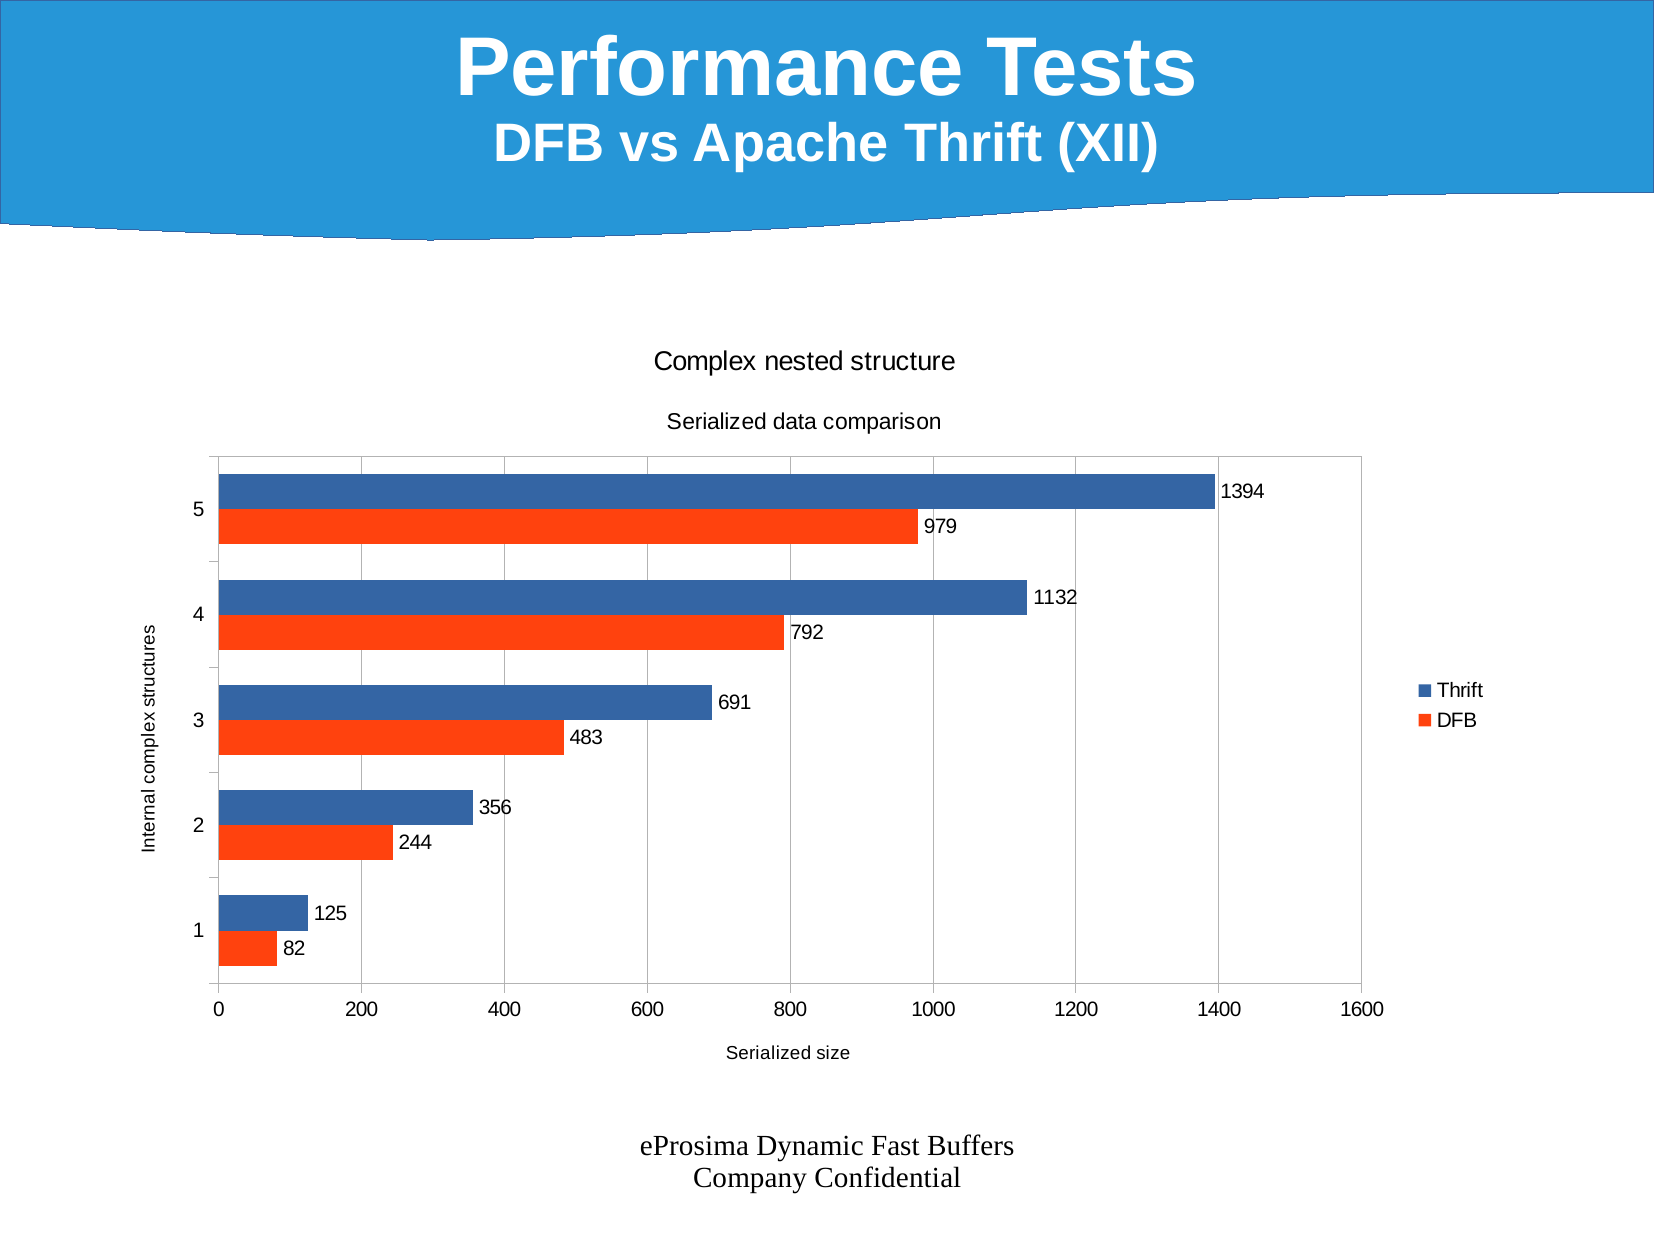

Performance Tests
DFB vs Apache Thrift (XII)
### Chart: Complex nested structure
Serialized data comparison
| Category | DFB | Thrift |
|---|---|---|
| 1 | 82.0 | 125.0 |
| 2 | 244.0 | 356.0 |
| 3 | 483.0 | 691.0 |
| 4 | 792.0 | 1132.0 |
| 5 | 979.0 | 1394.0 |eProsima Dynamic Fast Buffers